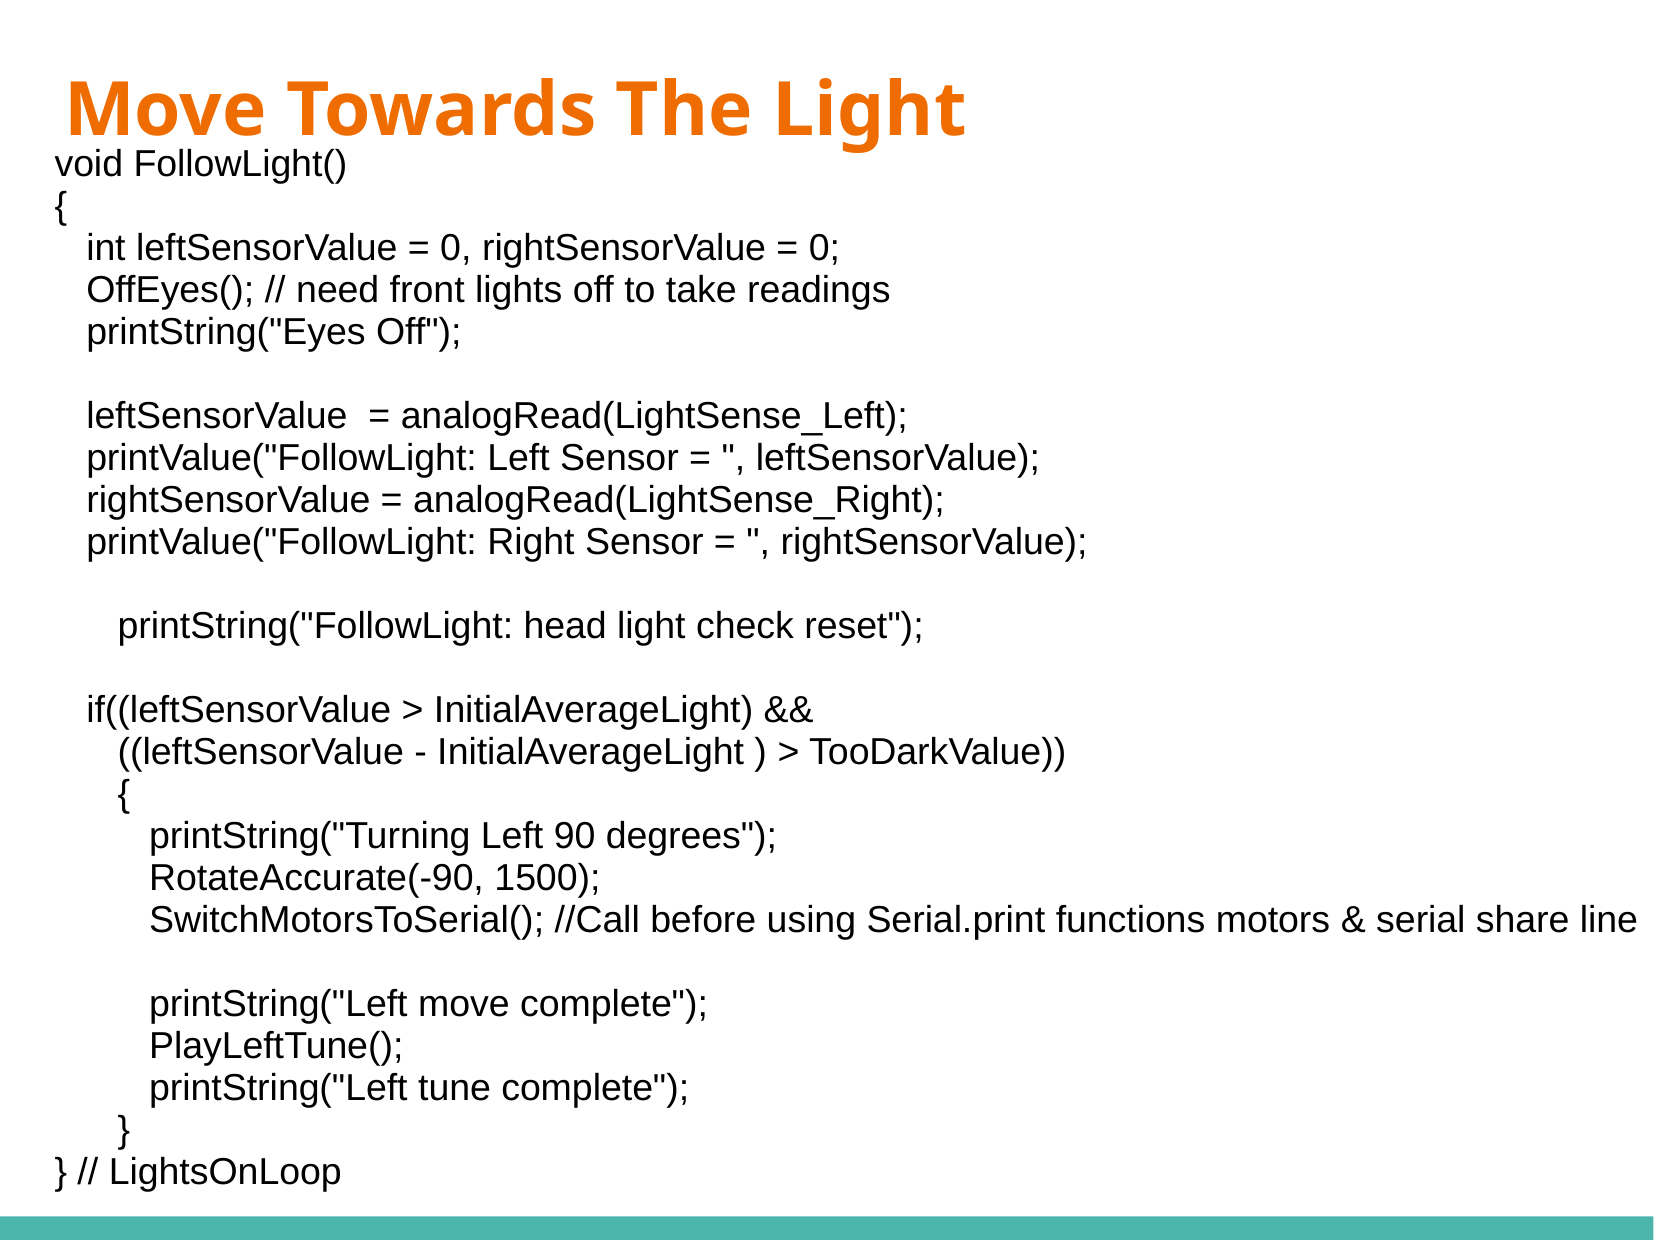

# Move Towards The Light
void FollowLight()
{
 int leftSensorValue = 0, rightSensorValue = 0;
 OffEyes(); // need front lights off to take readings
 printString("Eyes Off");
 leftSensorValue = analogRead(LightSense_Left);
 printValue("FollowLight: Left Sensor = ", leftSensorValue);
 rightSensorValue = analogRead(LightSense_Right);
 printValue("FollowLight: Right Sensor = ", rightSensorValue);
 printString("FollowLight: head light check reset");
 if((leftSensorValue > InitialAverageLight) &&
 ((leftSensorValue - InitialAverageLight ) > TooDarkValue))
 {
 printString("Turning Left 90 degrees");
 RotateAccurate(-90, 1500);
 SwitchMotorsToSerial(); //Call before using Serial.print functions motors & serial share line
 printString("Left move complete");
 PlayLeftTune();
 printString("Left tune complete");
 }
} // LightsOnLoop